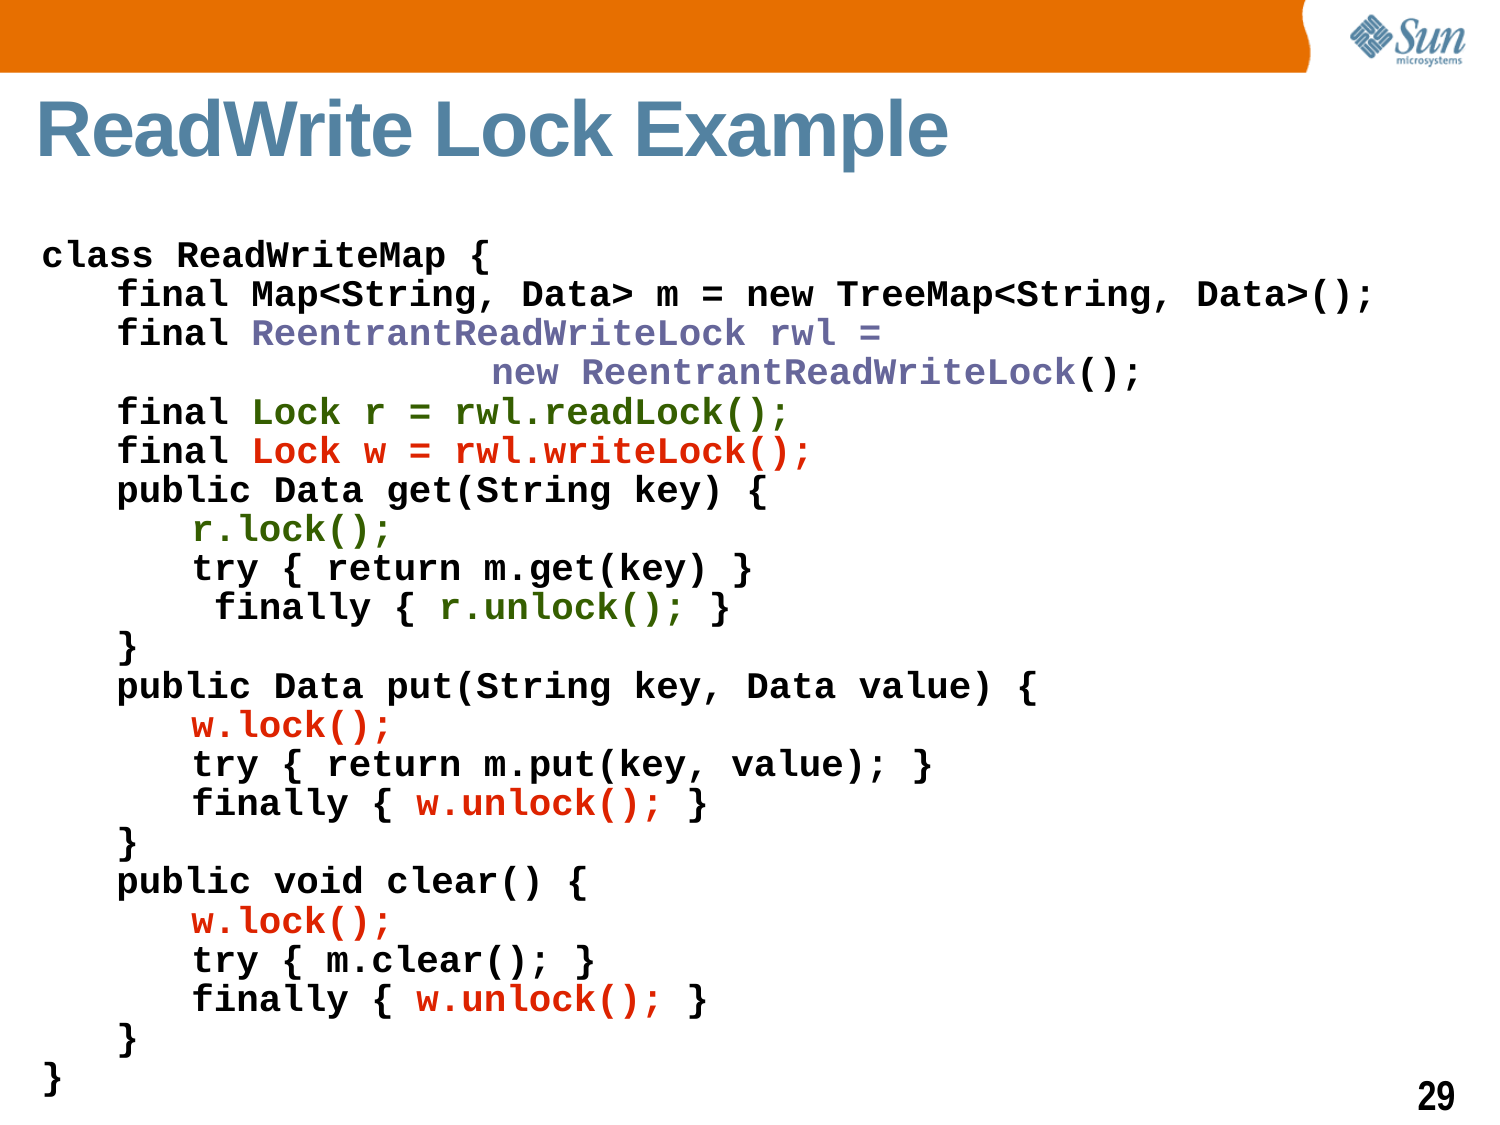

# ReadWrite Lock Example
class ReadWriteMap {
	final Map<String, Data> m = new TreeMap<String, Data>();
	final ReentrantReadWriteLock rwl =
						new ReentrantReadWriteLock();
	final Lock r = rwl.readLock();
	final Lock w = rwl.writeLock();
	public Data get(String key) {
		r.lock();
		try { return m.get(key) }
		 finally { r.unlock(); }
	}
	public Data put(String key, Data value) {
		w.lock();
		try { return m.put(key, value); }
		finally { w.unlock(); }
	}
	public void clear() {
		w.lock();
		try { m.clear(); }
		finally { w.unlock(); }
	}
}